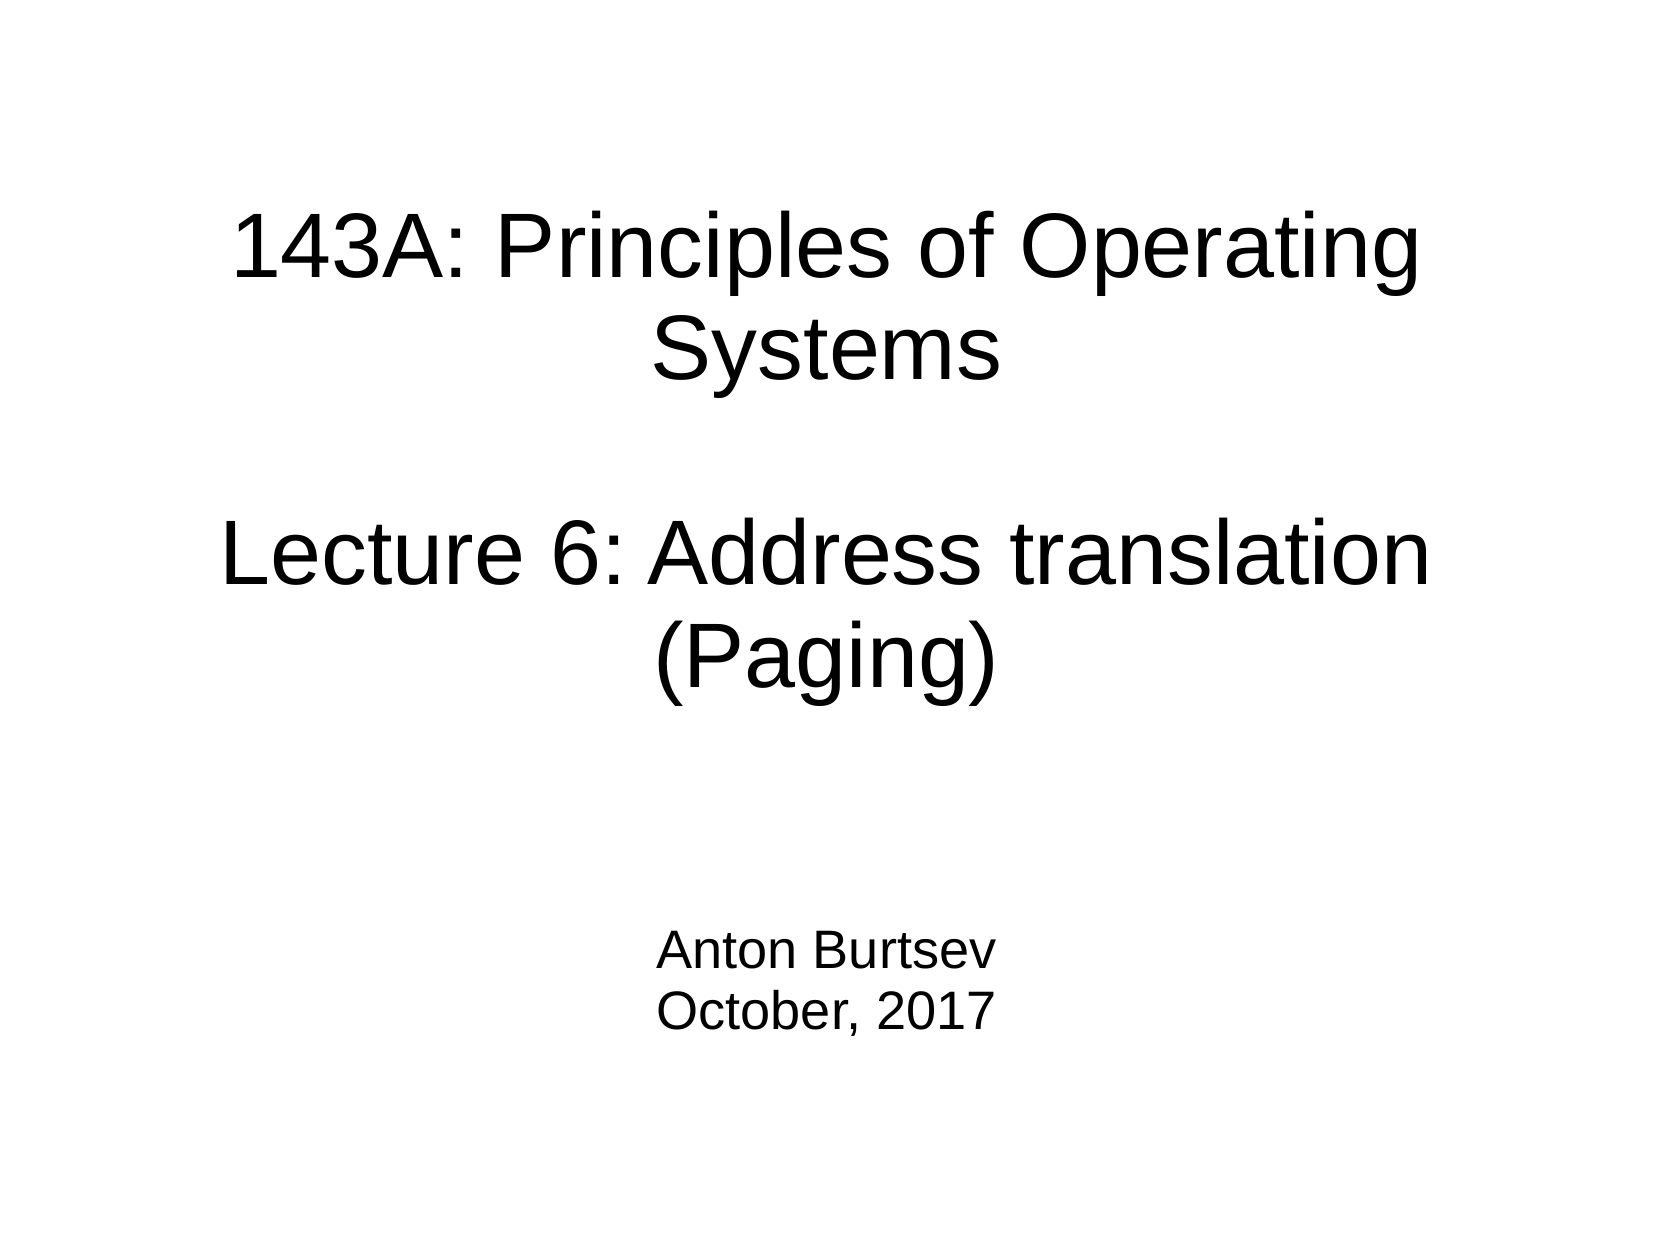

# 143A: Principles of Operating Systems Lecture 6: Address translation (Paging)
Anton Burtsev
October, 2017